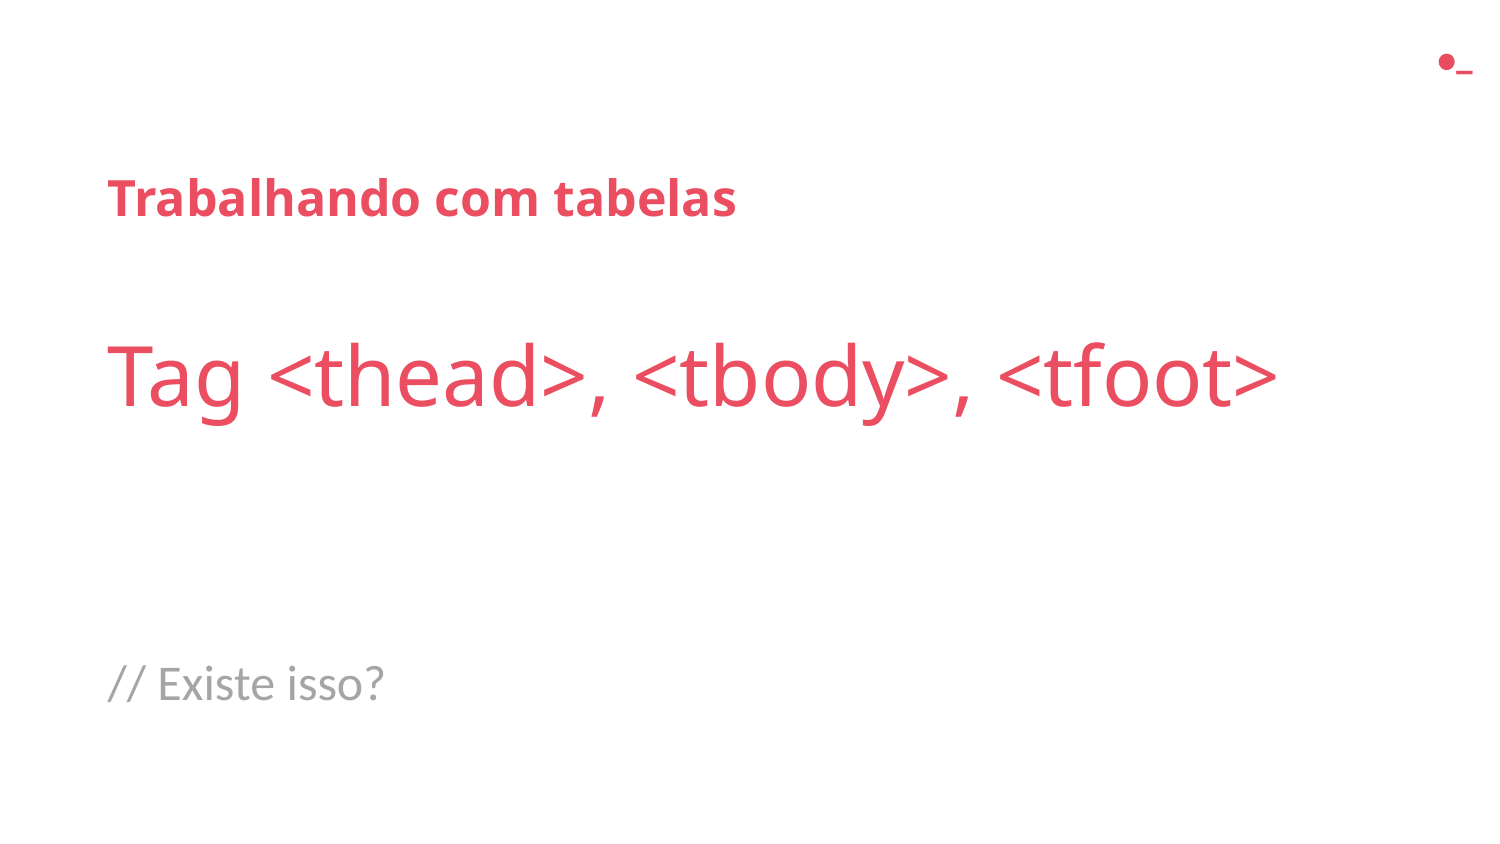

Trabalhando com tabelas
Tag <thead>, <tbody>, <tfoot>
// Existe isso?